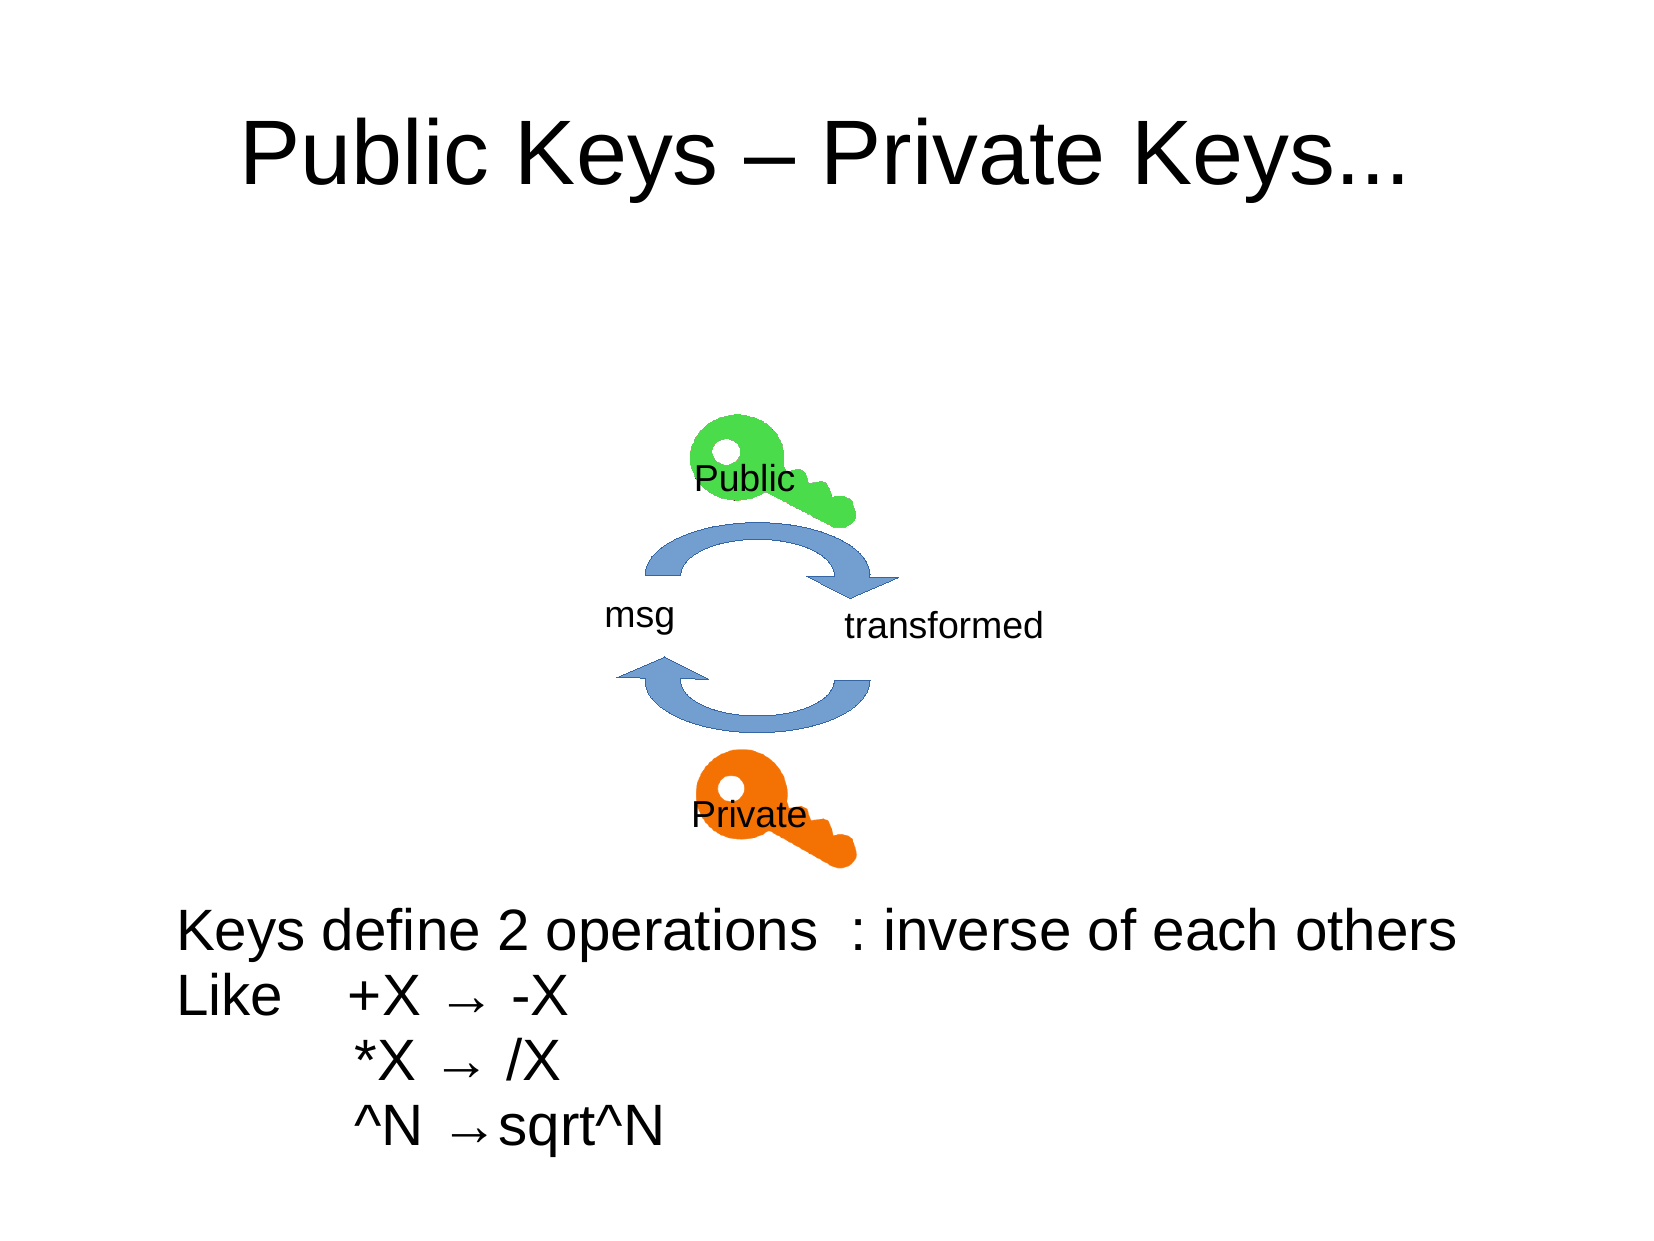

# Public Keys – Private Keys...
Public
msg
transformed
Private
Keys define 2 operations : inverse of each others
Like +X → -X
 *X → /X
 ^N →sqrt^N